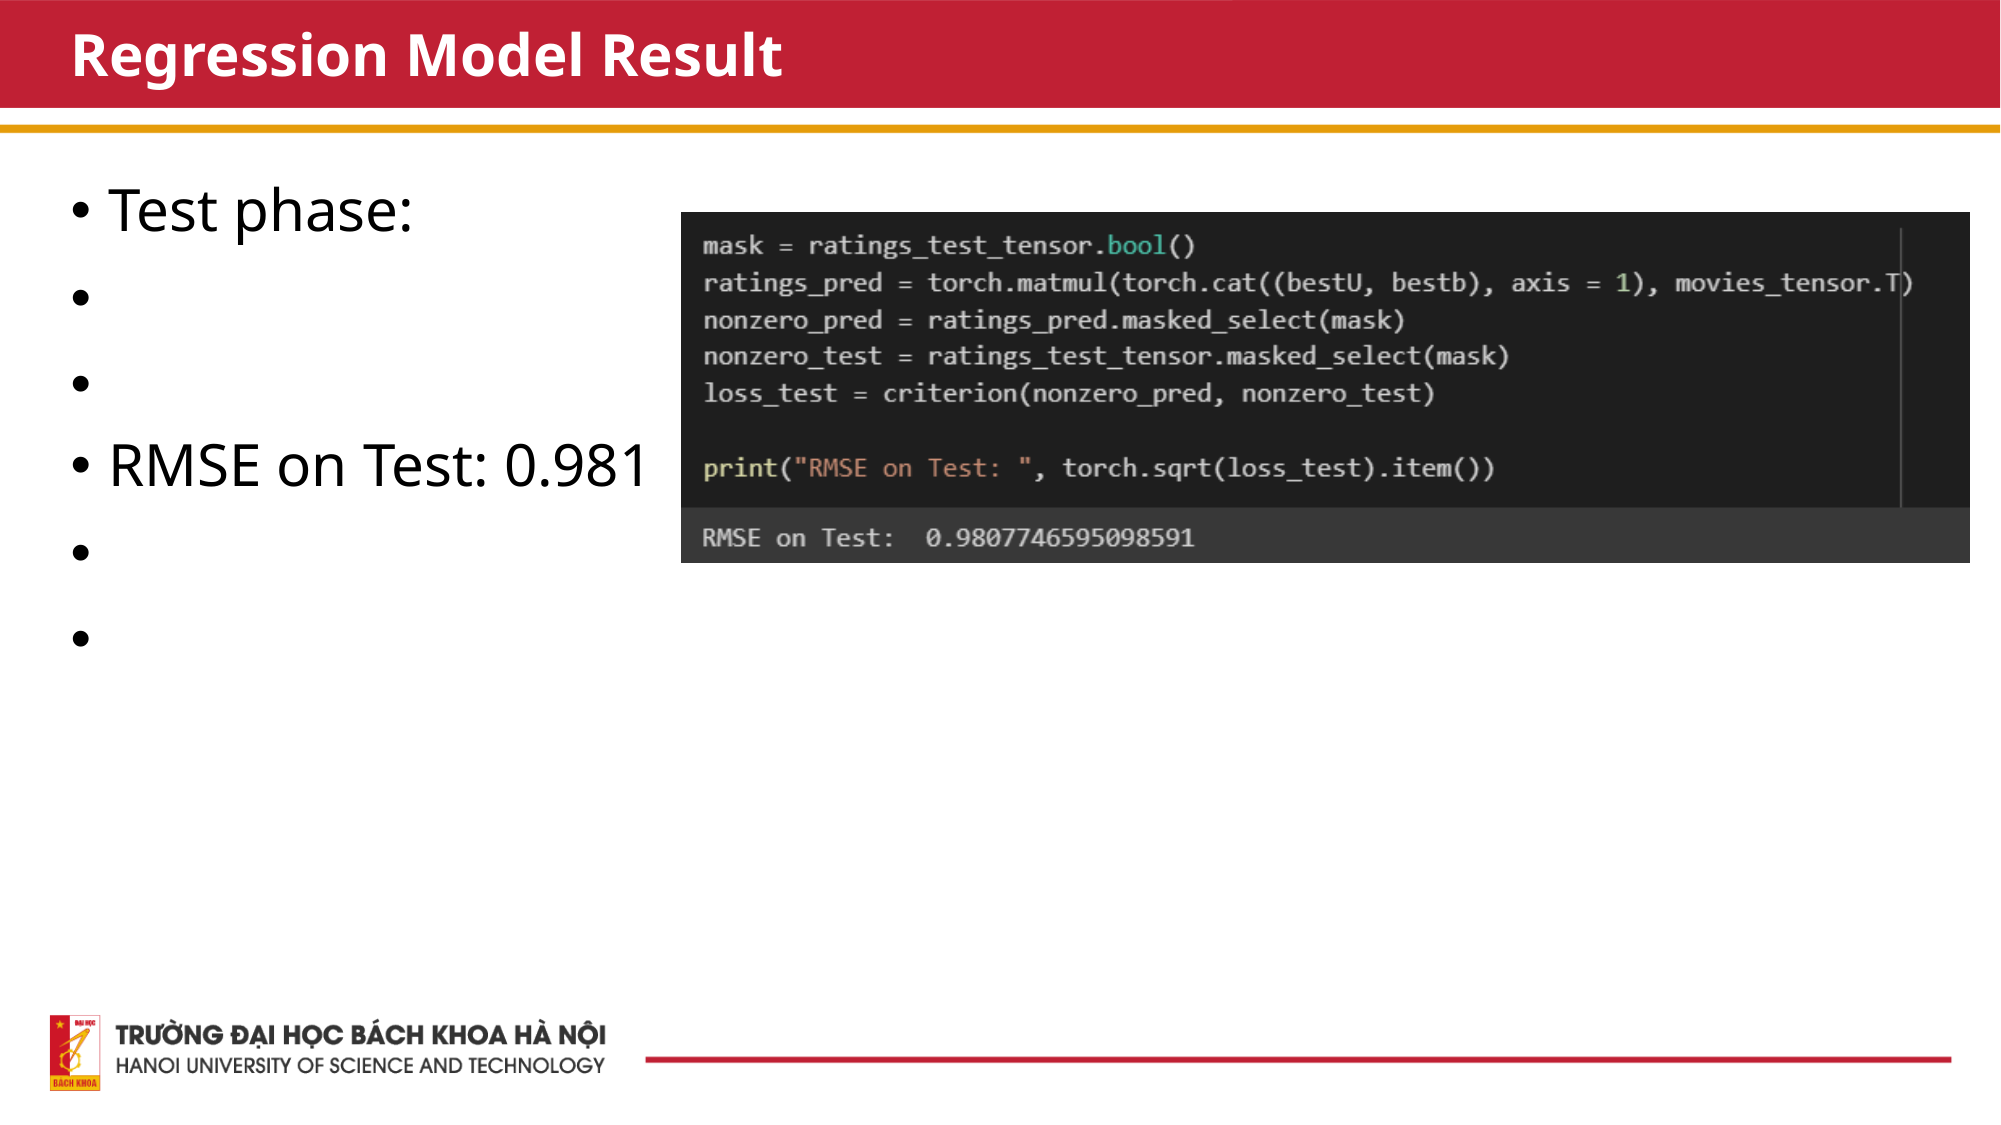

Regression Model Result
# Test phase:
RMSE on Test: 0.981